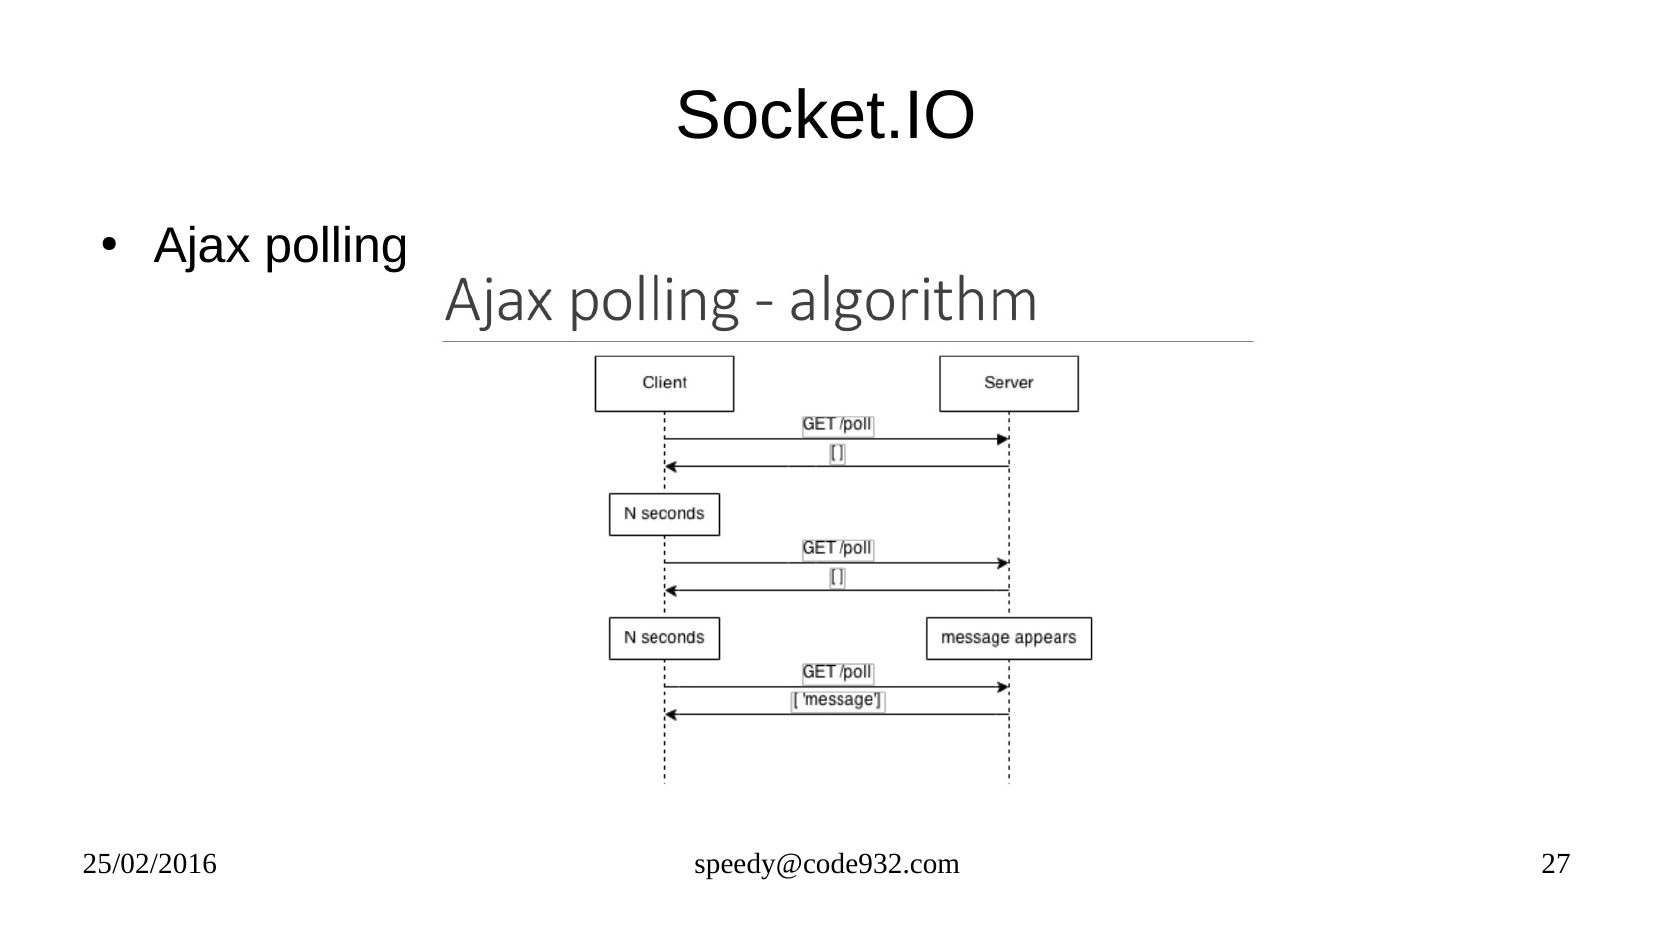

# Socket.IO
Ajax polling
25/02/2016
speedy@code932.com
27